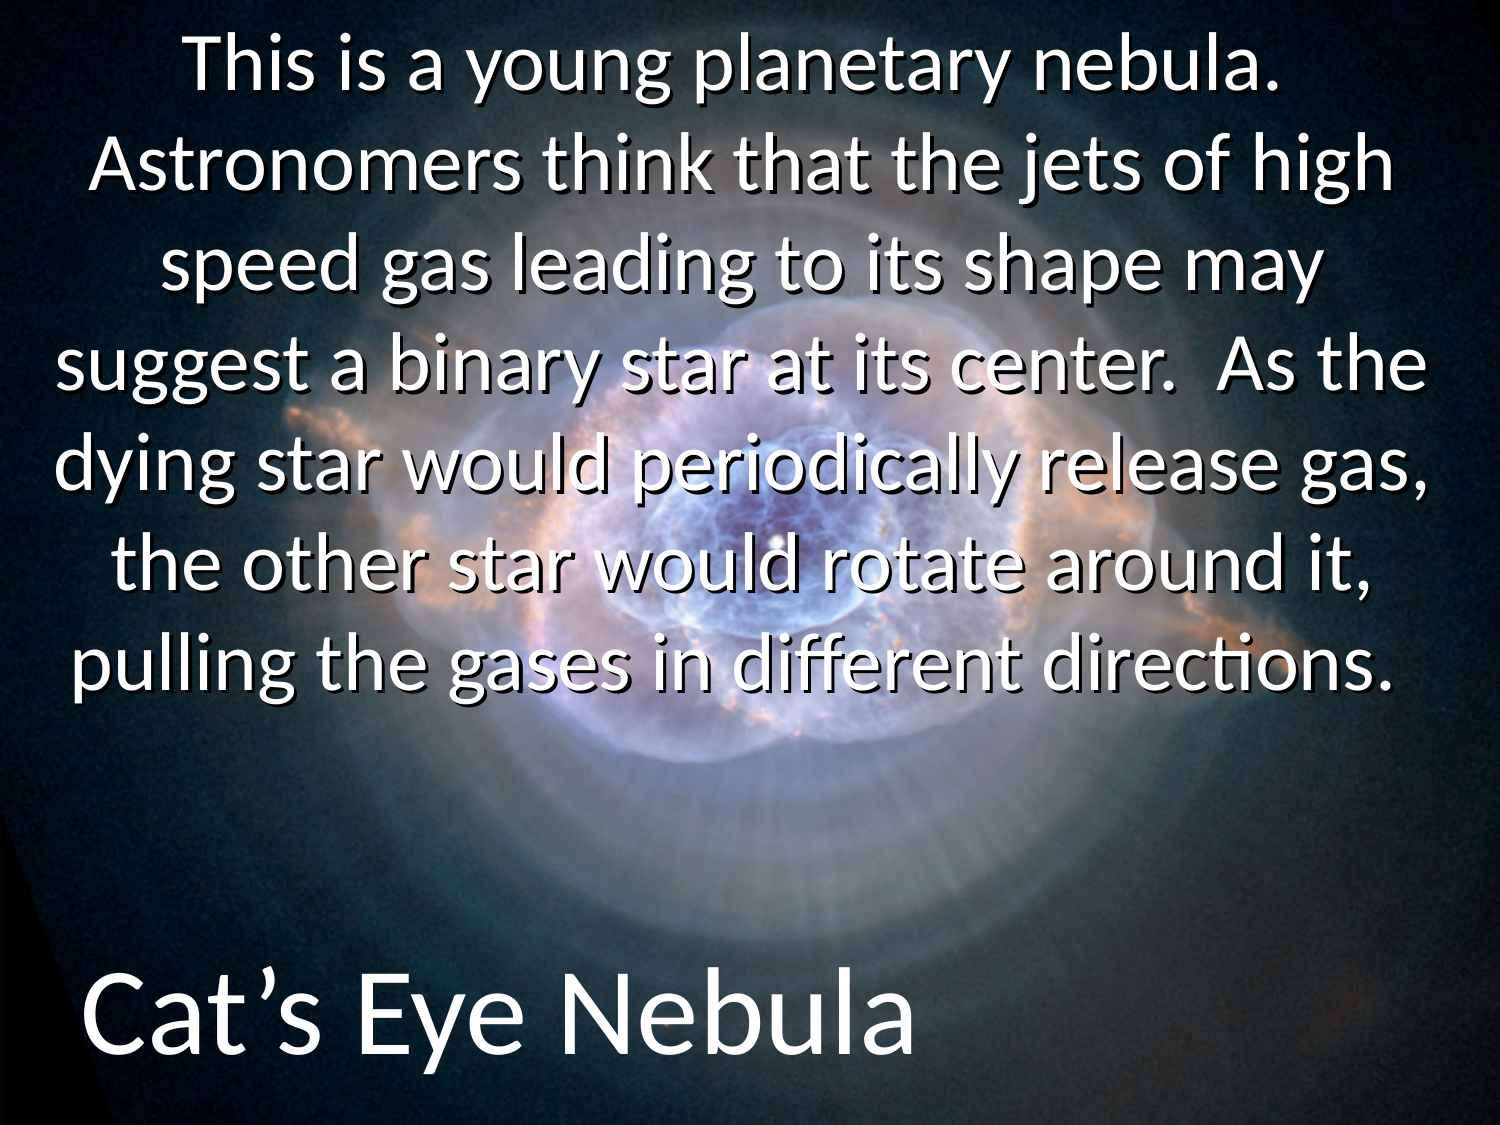

This is a young planetary nebula. Astronomers think that the jets of high speed gas leading to its shape may suggest a binary star at its center. As the dying star would periodically release gas, the other star would rotate around it, pulling the gases in different directions.
Cat’s Eye Nebula